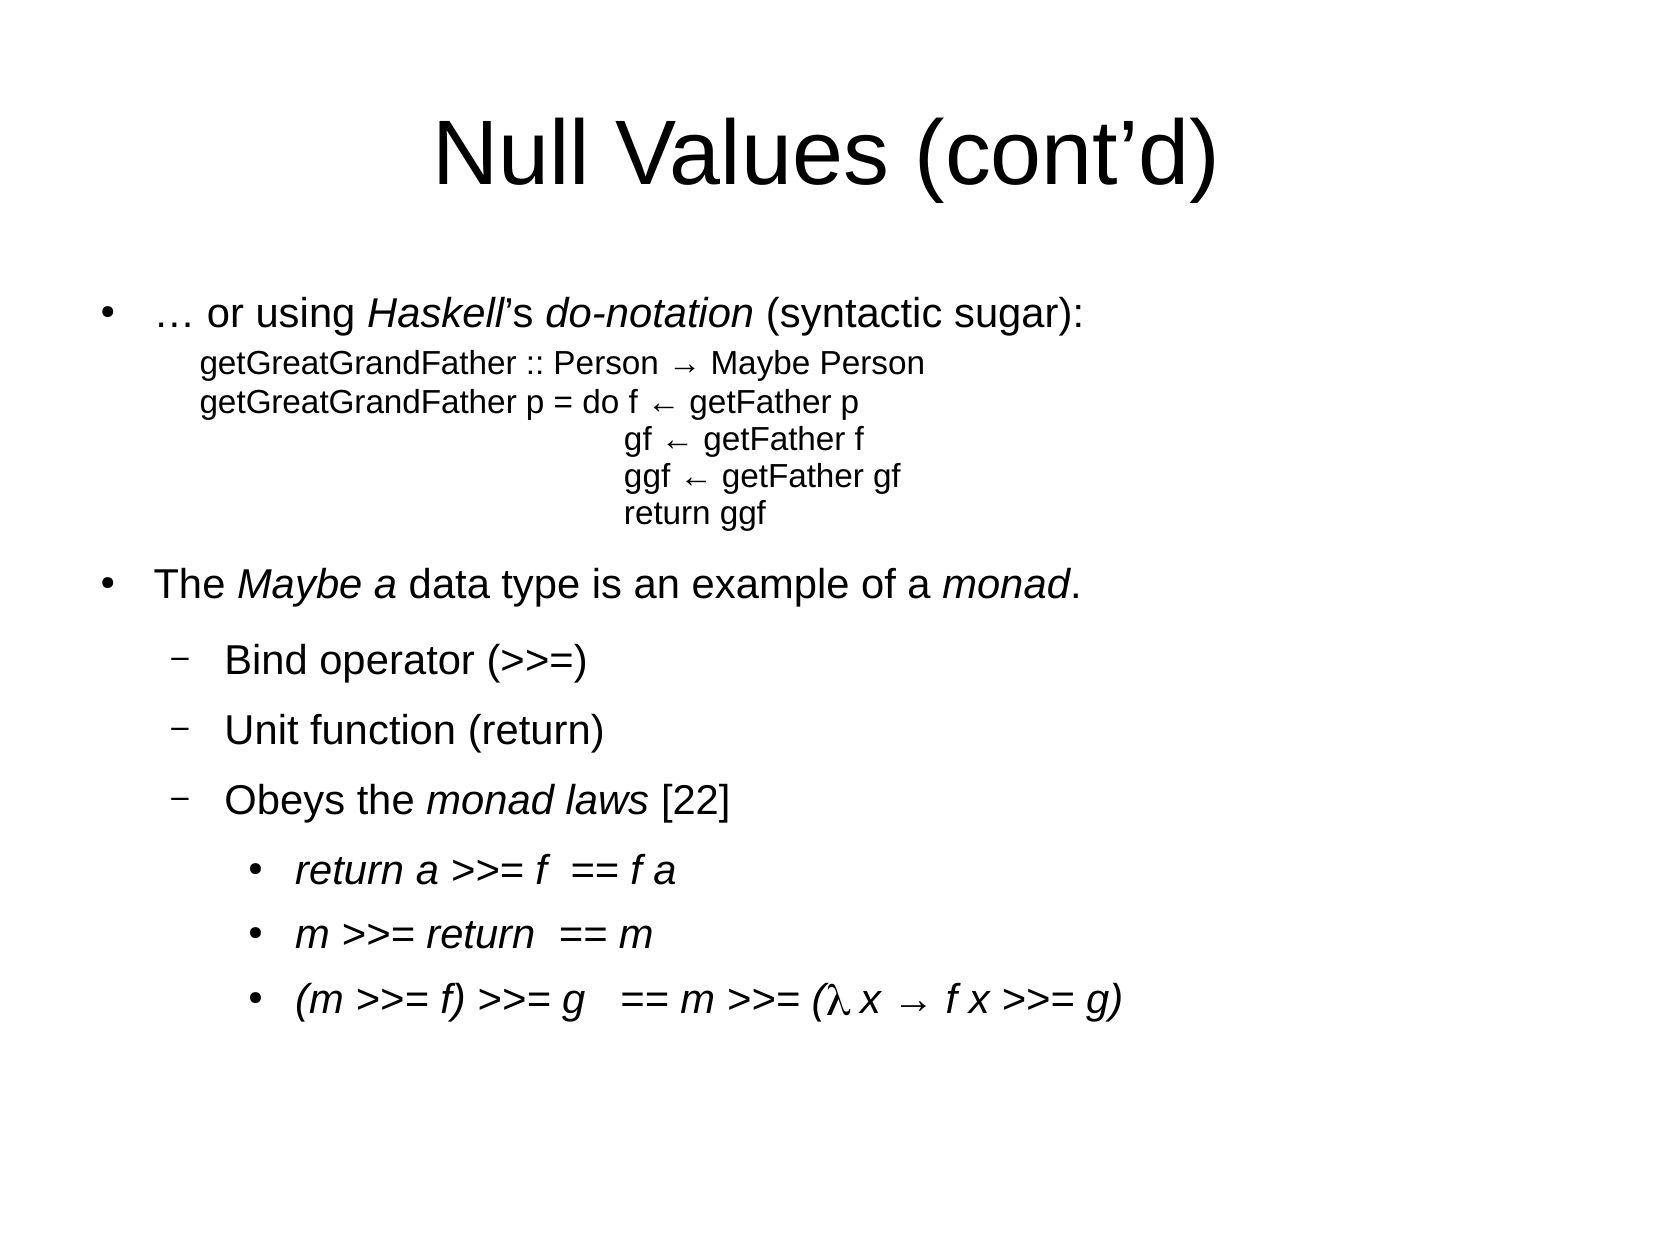

# Null Values (cont’d)
… or using Haskell’s do-notation (syntactic sugar):
 getGreatGrandFather :: Person → Maybe Person
 getGreatGrandFather p = do f ← getFather p
 gf ← getFather f
 ggf ← getFather gf
 return ggf
The Maybe a data type is an example of a monad.
Bind operator (>>=)
Unit function (return)
Obeys the monad laws [22]
return a >>= f == f a
m >>= return == m
(m >>= f) >>= g == m >>= ( x → f x >>= g)